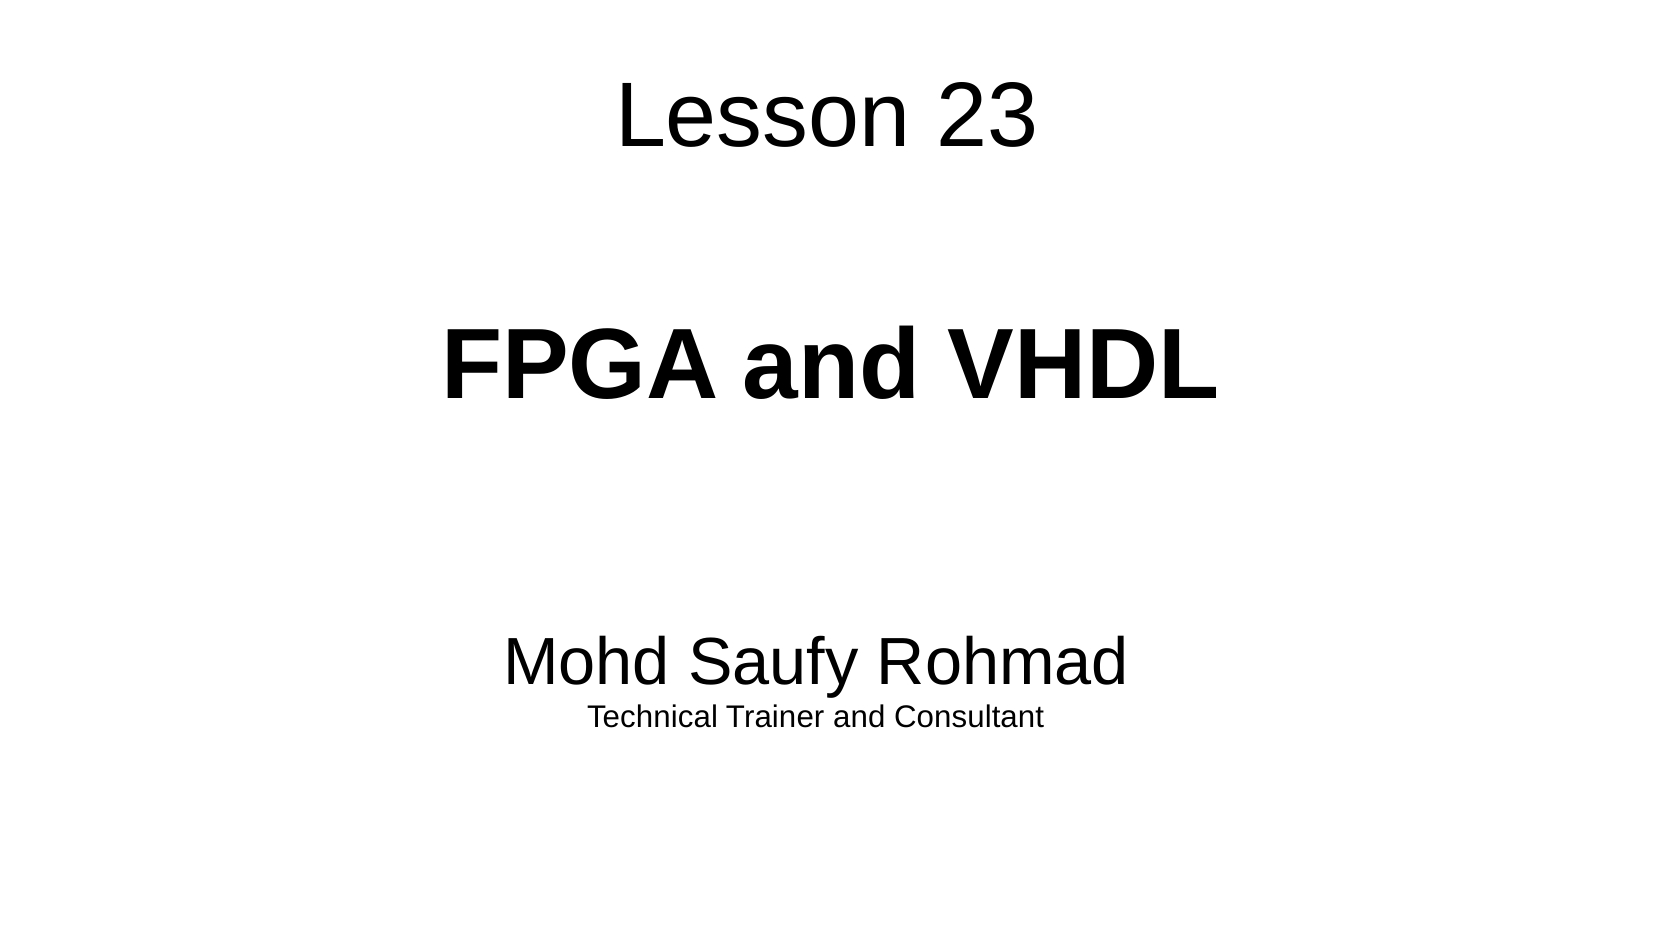

# Lesson 23
FPGA and VHDL
Mohd Saufy Rohmad
Technical Trainer and Consultant